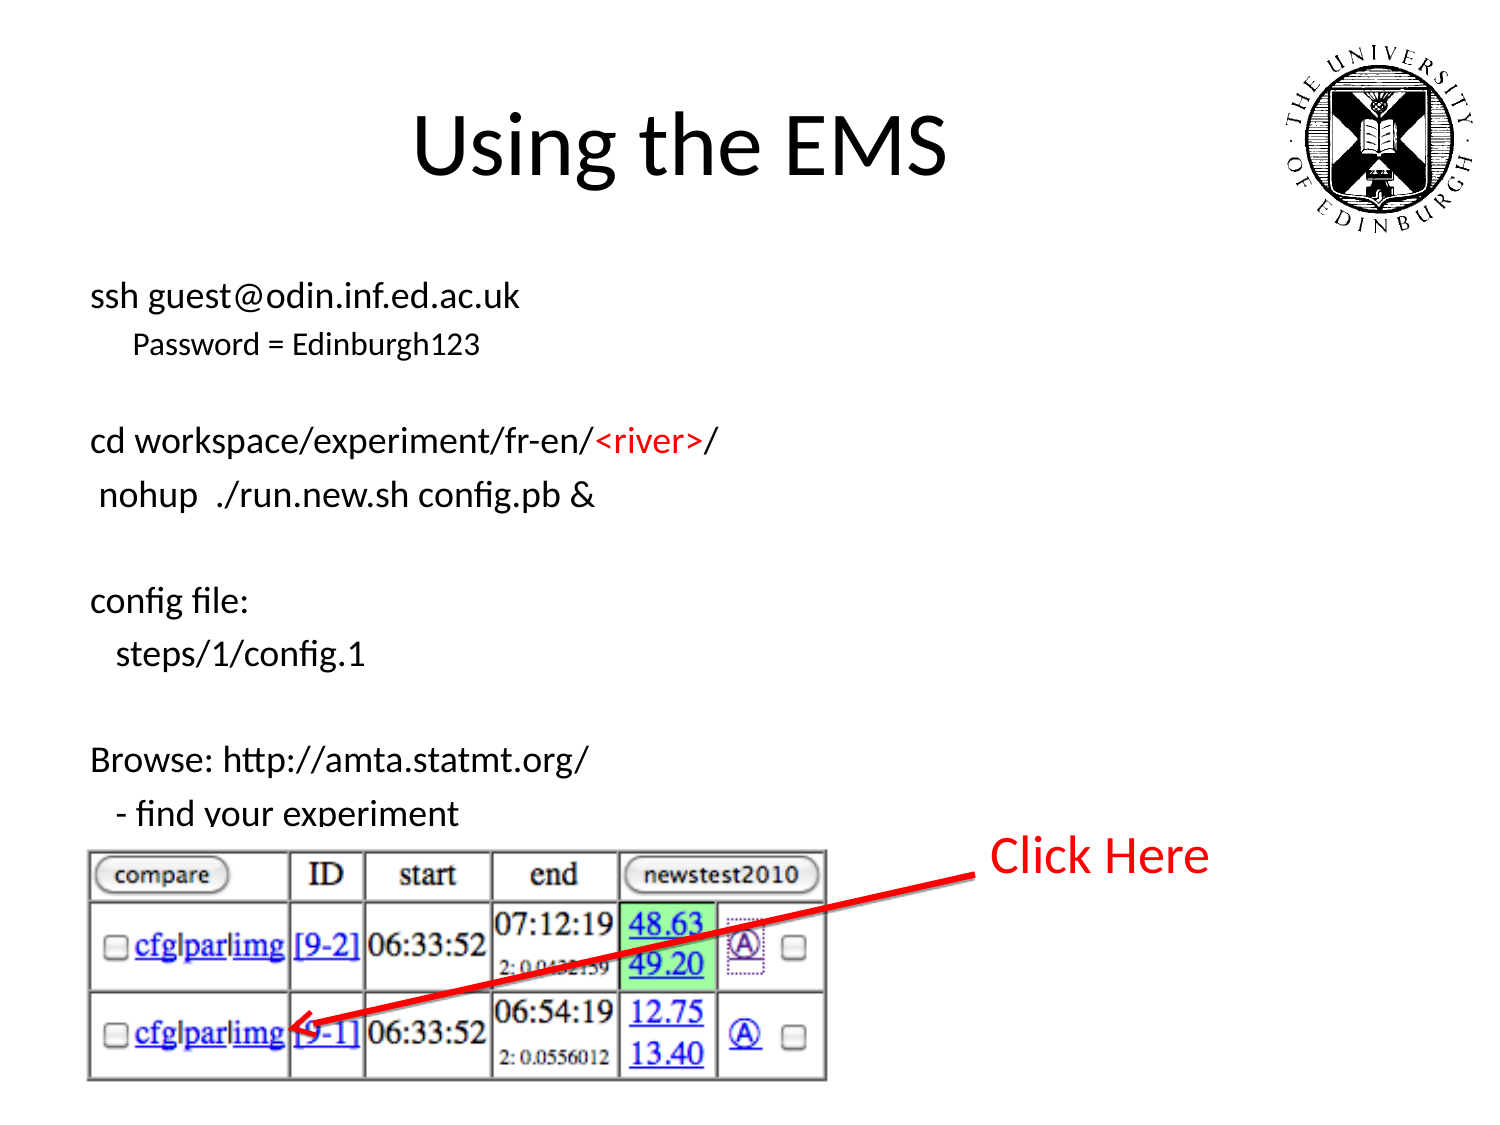

# Using the EMS
ssh guest@odin.inf.ed.ac.uk
Password = Edinburgh123
cd workspace/experiment/fr-en/<river>/
 nohup ./run.new.sh config.pb &
config file:
 steps/1/config.1
Browse: http://amta.statmt.org/
 - find your experiment
_
Click Here